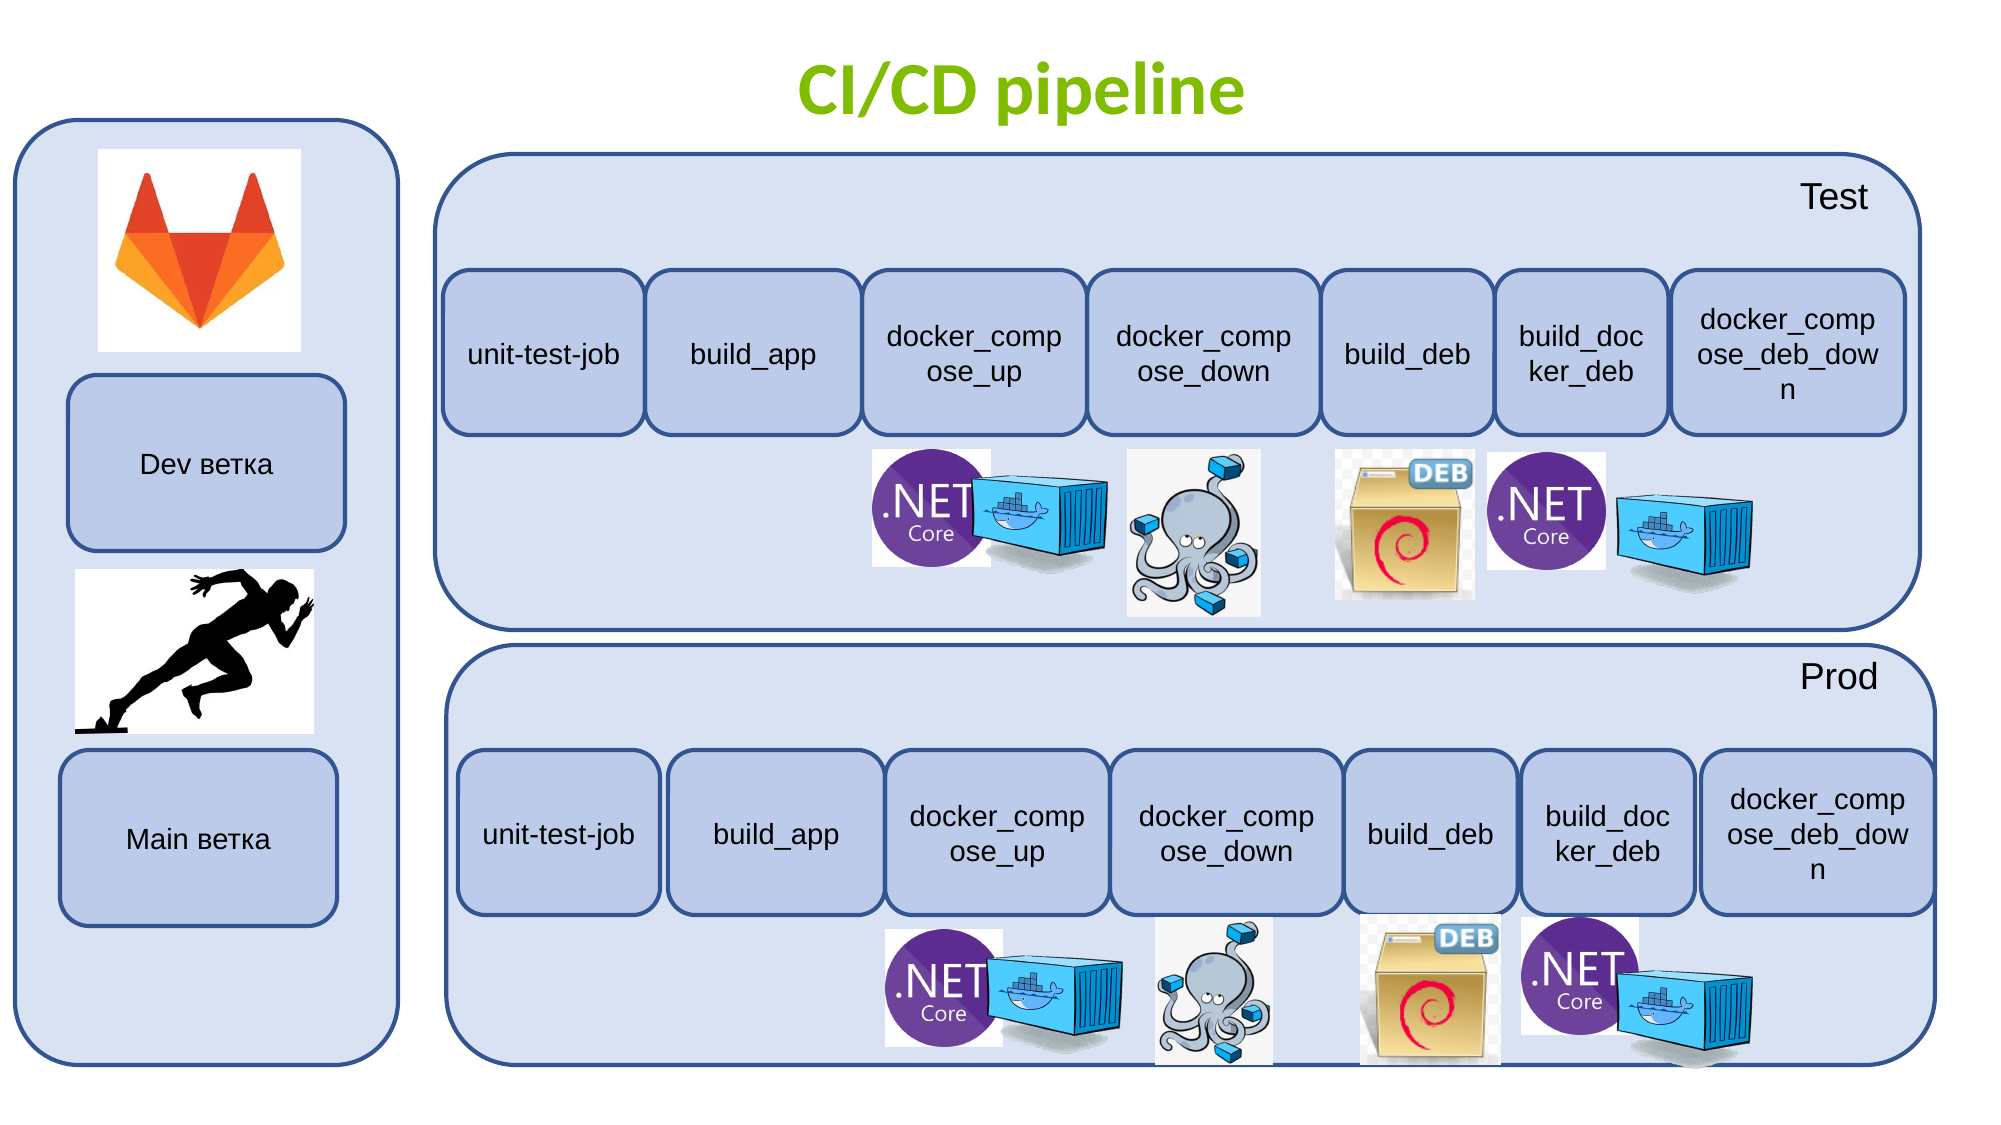

# CI/CD pipeline
Test
unit-test-job
build_app
docker_compose_up
docker_compose_down
build_deb
build_docker_deb
docker_compose_deb_down
Dev ветка
Prod
Main ветка
unit-test-job
build_app
docker_compose_up
docker_compose_down
build_deb
build_docker_deb
docker_compose_deb_down